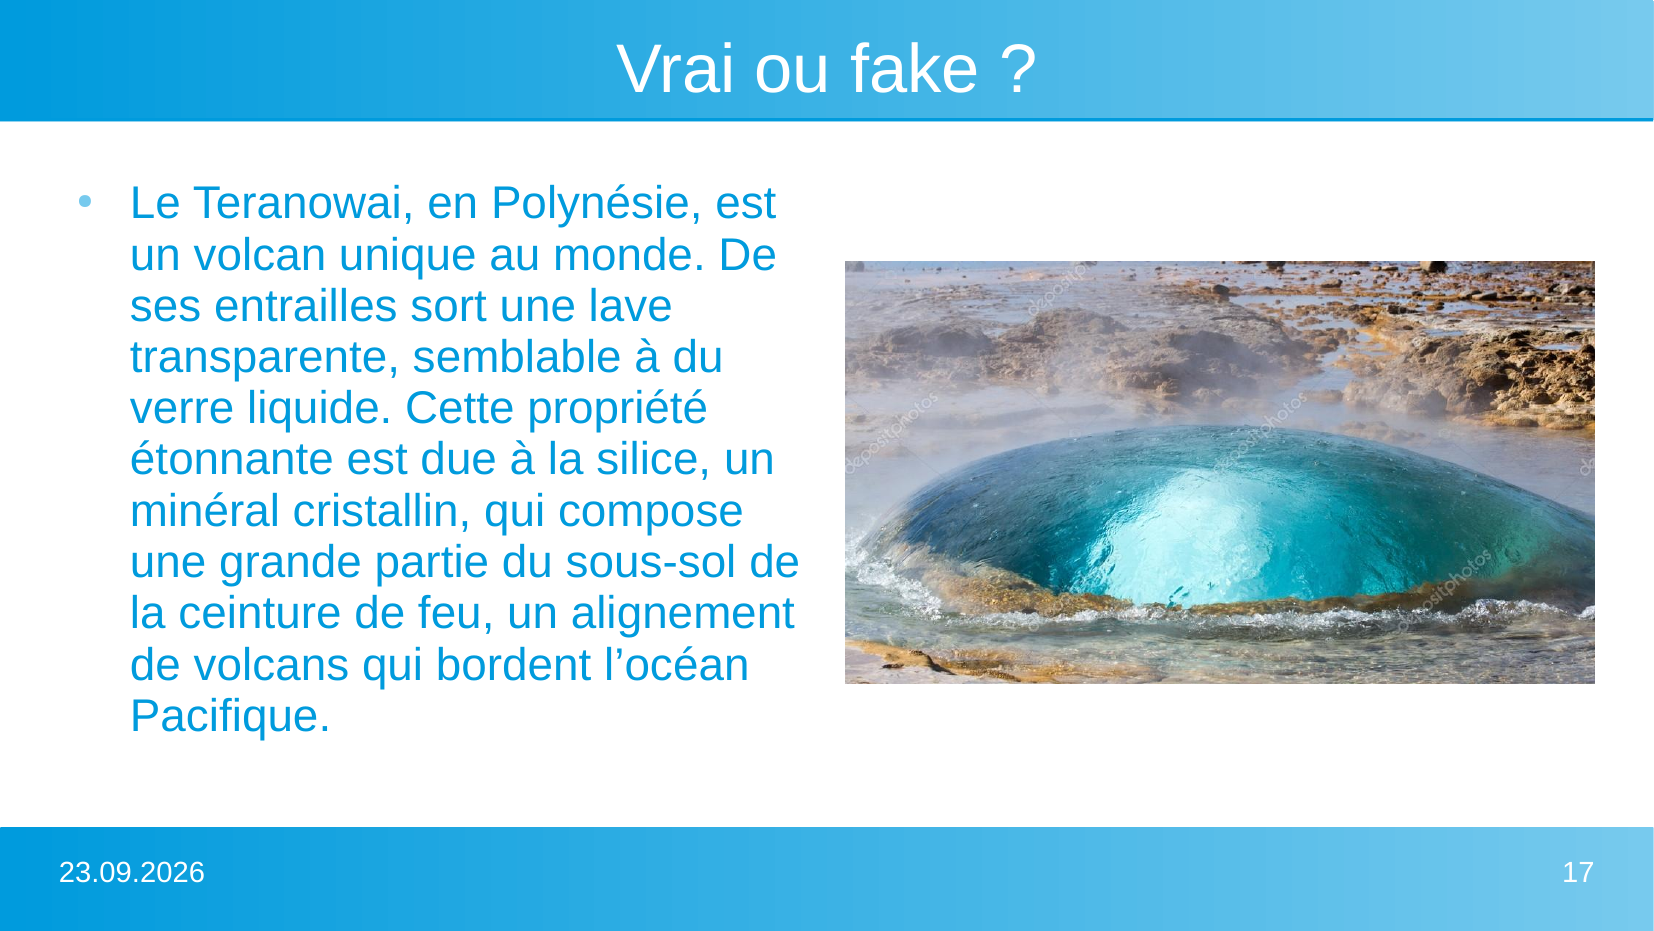

# Vrai ou fake ?
Le Teranowai, en Polynésie, est un volcan unique au monde. De ses entrailles sort une lave transparente, semblable à du verre liquide. Cette propriété étonnante est due à la silice, un minéral cristallin, qui compose une grande partie du sous-sol de la ceinture de feu, un alignement de volcans qui bordent l’océan Pacifique.
17